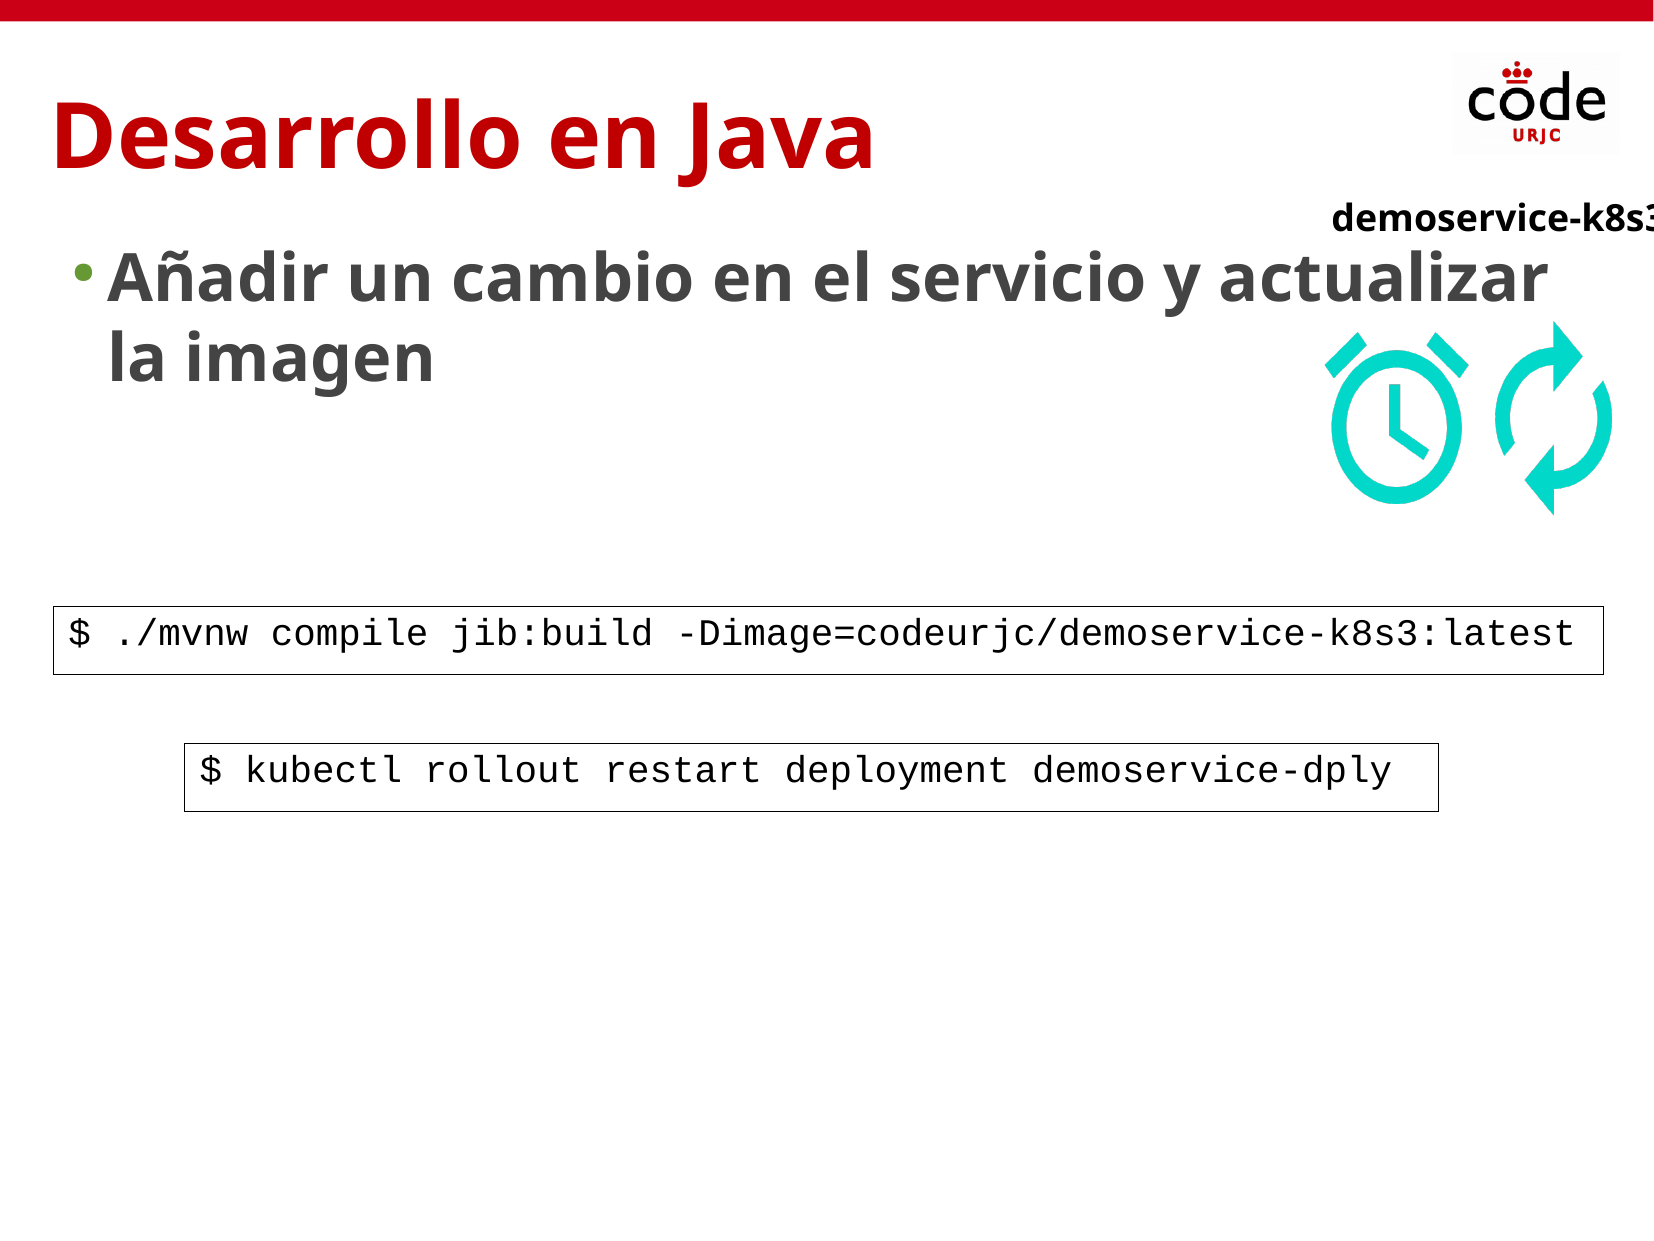

# Desarrollo en Java
demoservice-k8s3
Añadir un cambio en el servicio y actualizar la imagen
$ ./mvnw compile jib:build -Dimage=codeurjc/demoservice-k8s3:latest
$ kubectl rollout restart deployment demoservice-dply